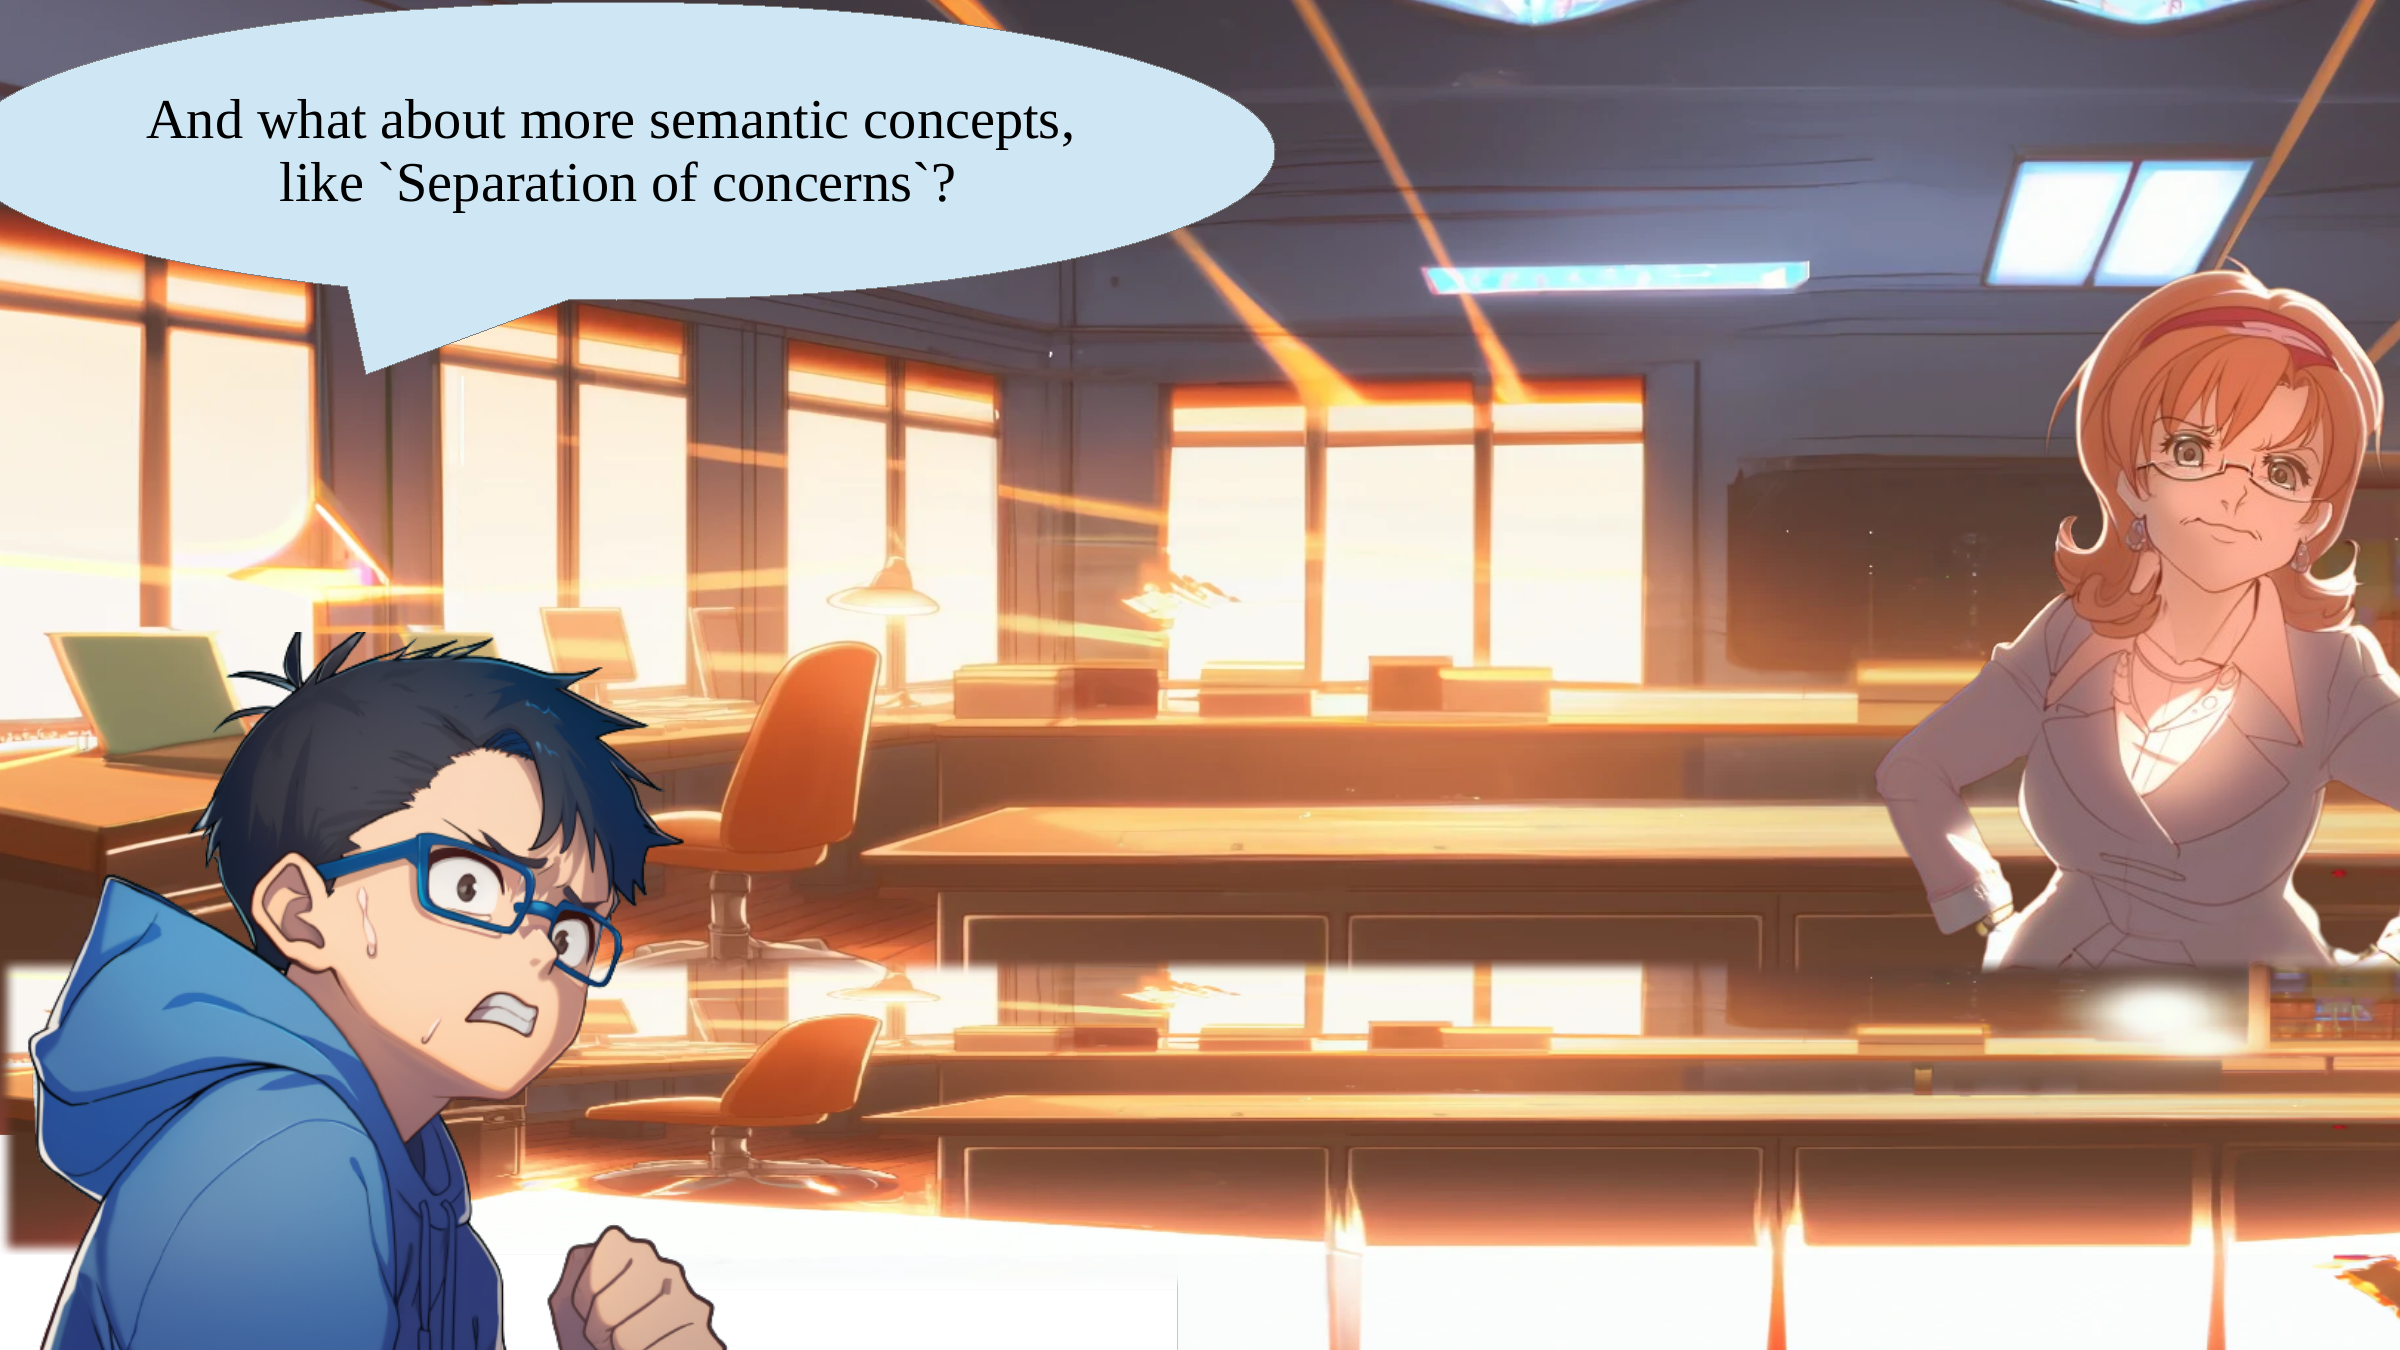

And what about more semantic concepts,
like `Separation of concerns`?